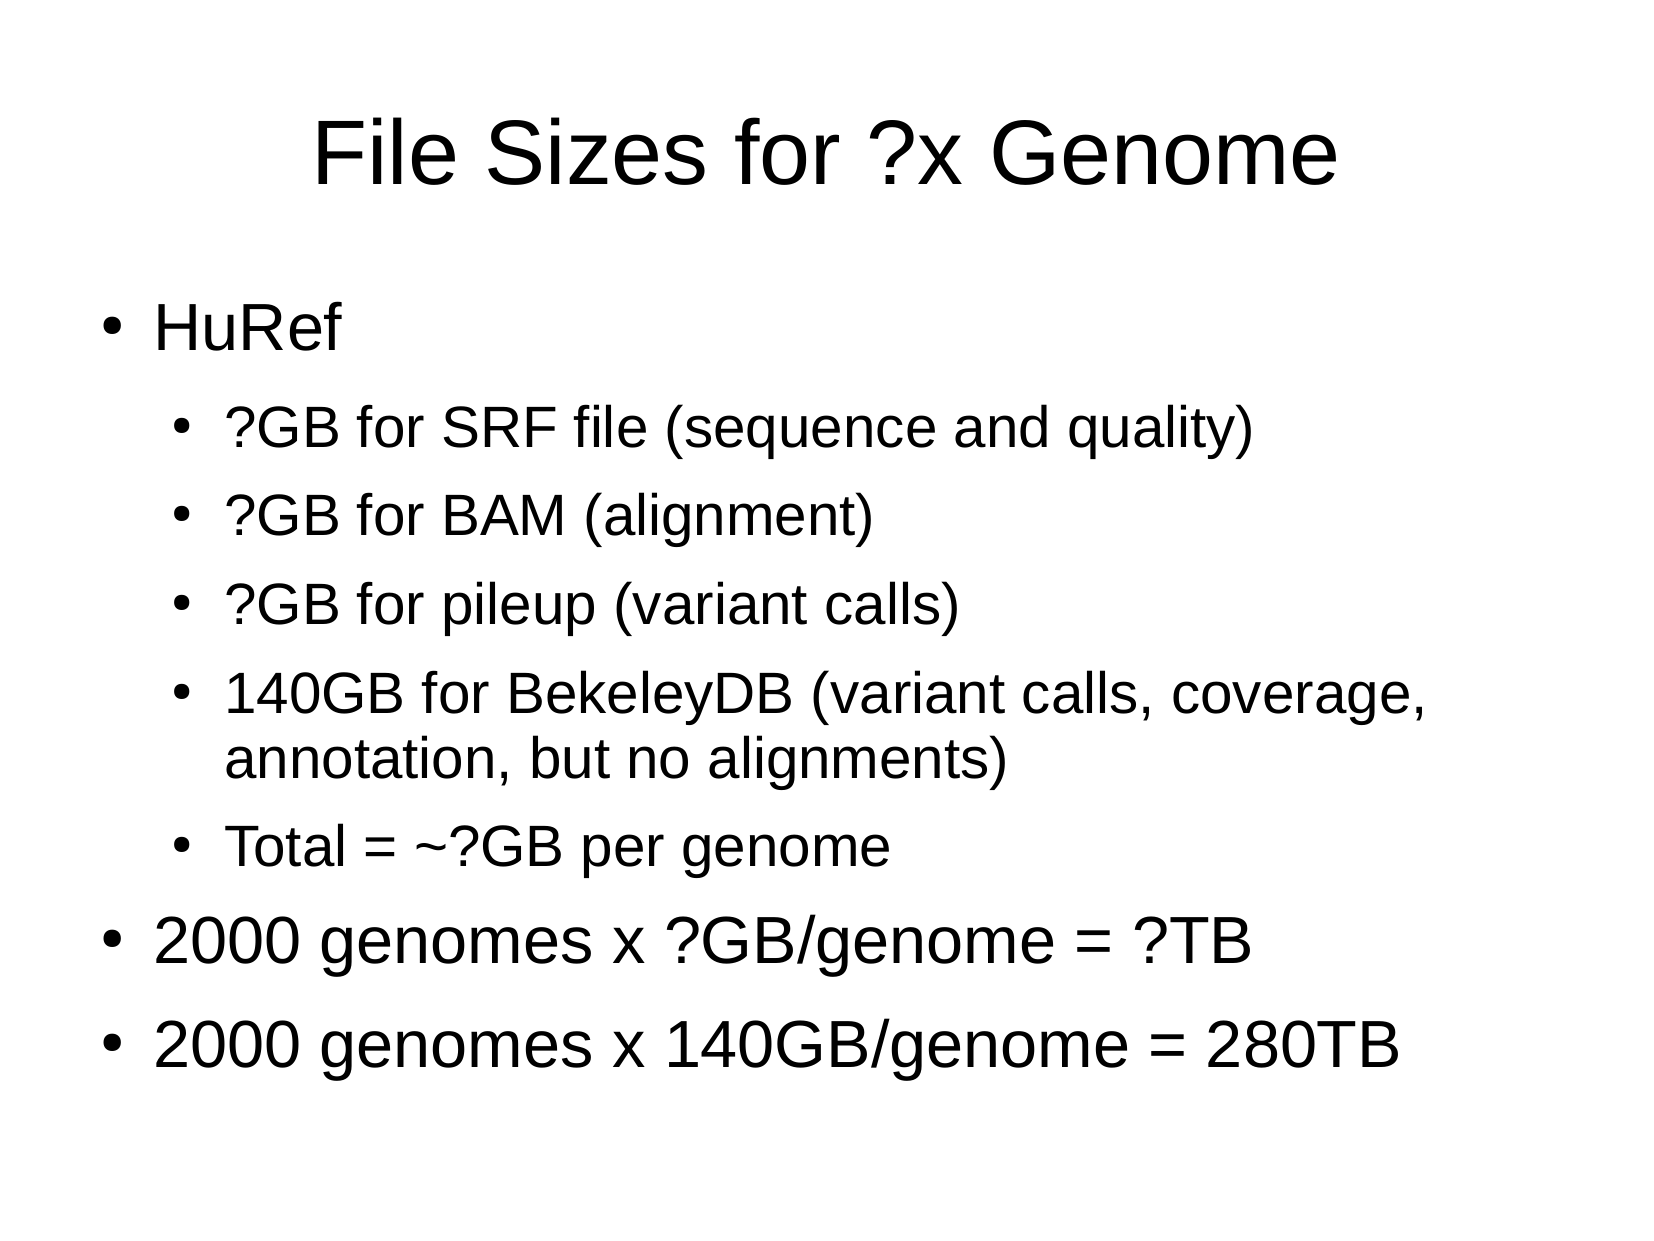

# File Sizes for ?x Genome
HuRef
?GB for SRF file (sequence and quality)
?GB for BAM (alignment)
?GB for pileup (variant calls)
140GB for BekeleyDB (variant calls, coverage, annotation, but no alignments)
Total = ~?GB per genome
2000 genomes x ?GB/genome = ?TB
2000 genomes x 140GB/genome = 280TB